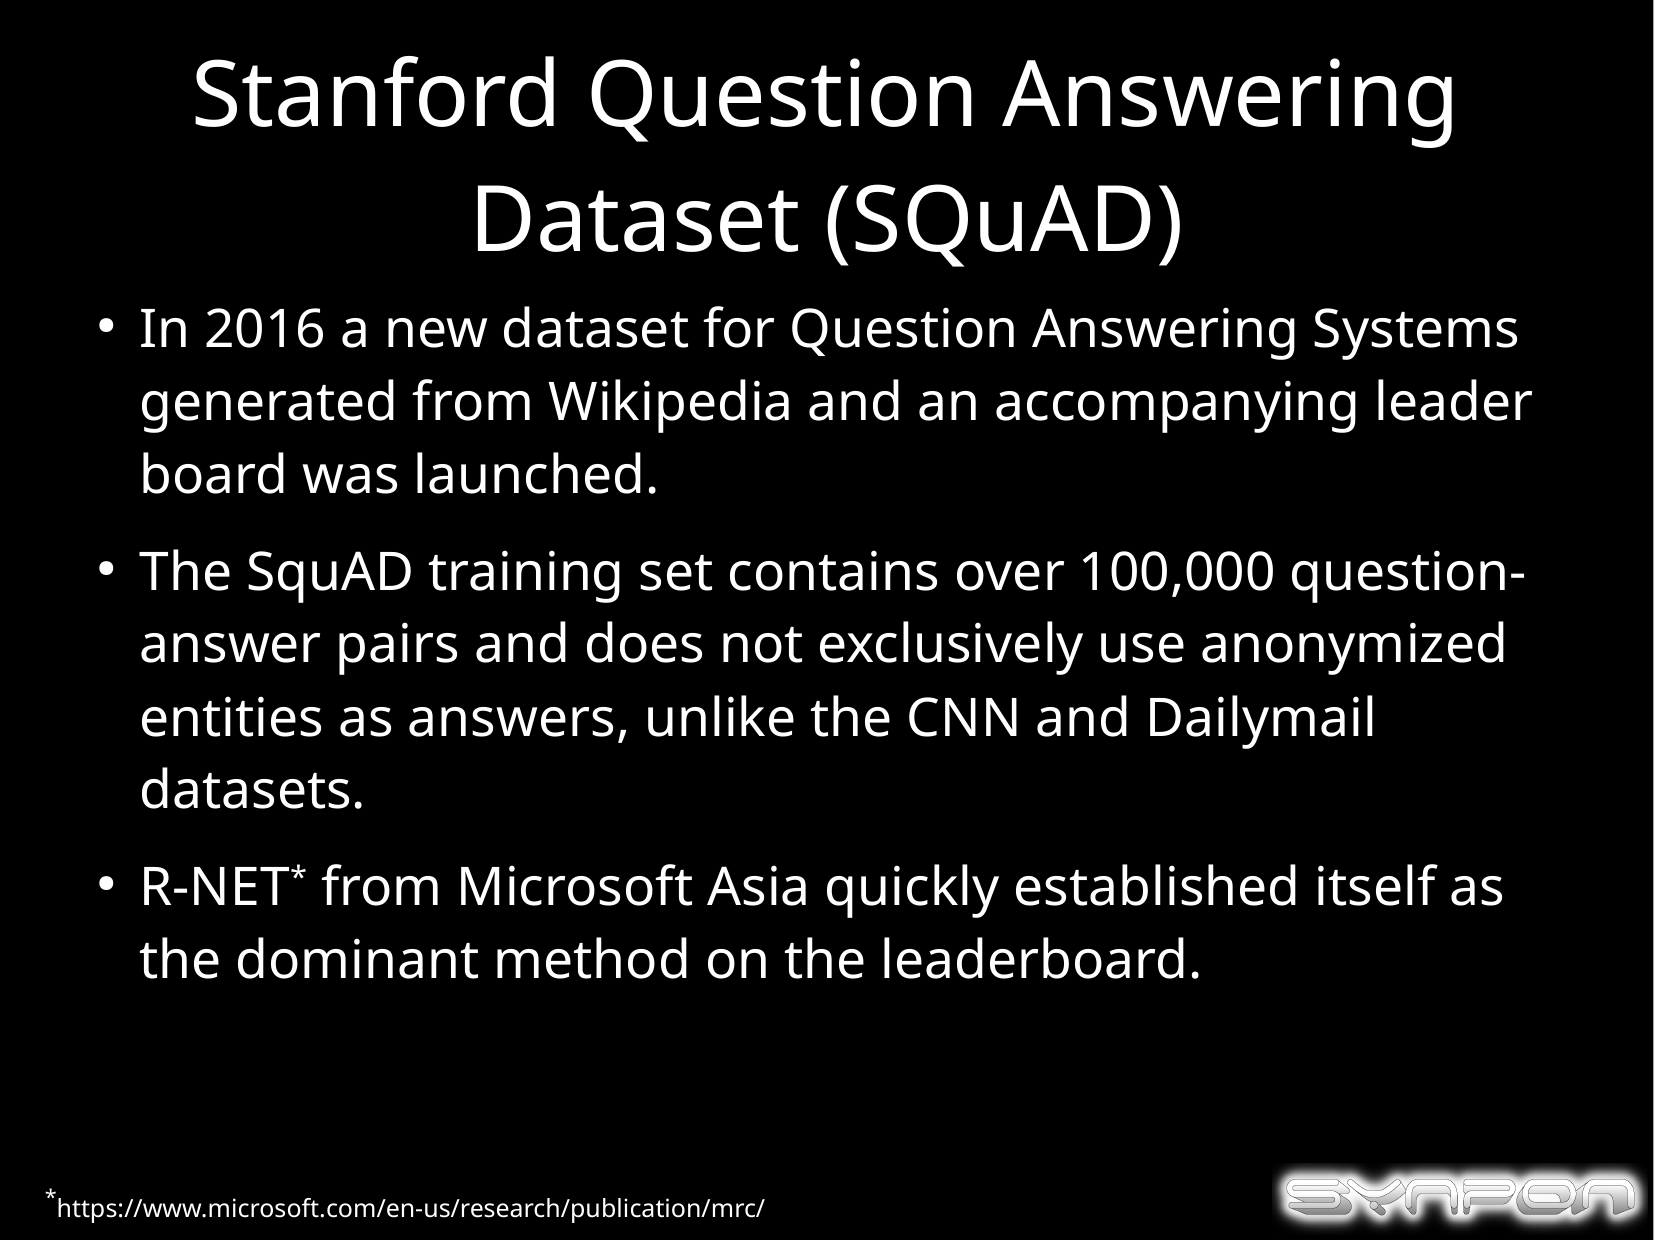

# Stanford Question Answering Dataset (SQuAD)
In 2016 a new dataset for Question Answering Systems generated from Wikipedia and an accompanying leader board was launched.
The SquAD training set contains over 100,000 question-answer pairs and does not exclusively use anonymized entities as answers, unlike the CNN and Dailymail datasets.
R-NET* from Microsoft Asia quickly established itself as the dominant method on the leaderboard.
*https://www.microsoft.com/en-us/research/publication/mrc/